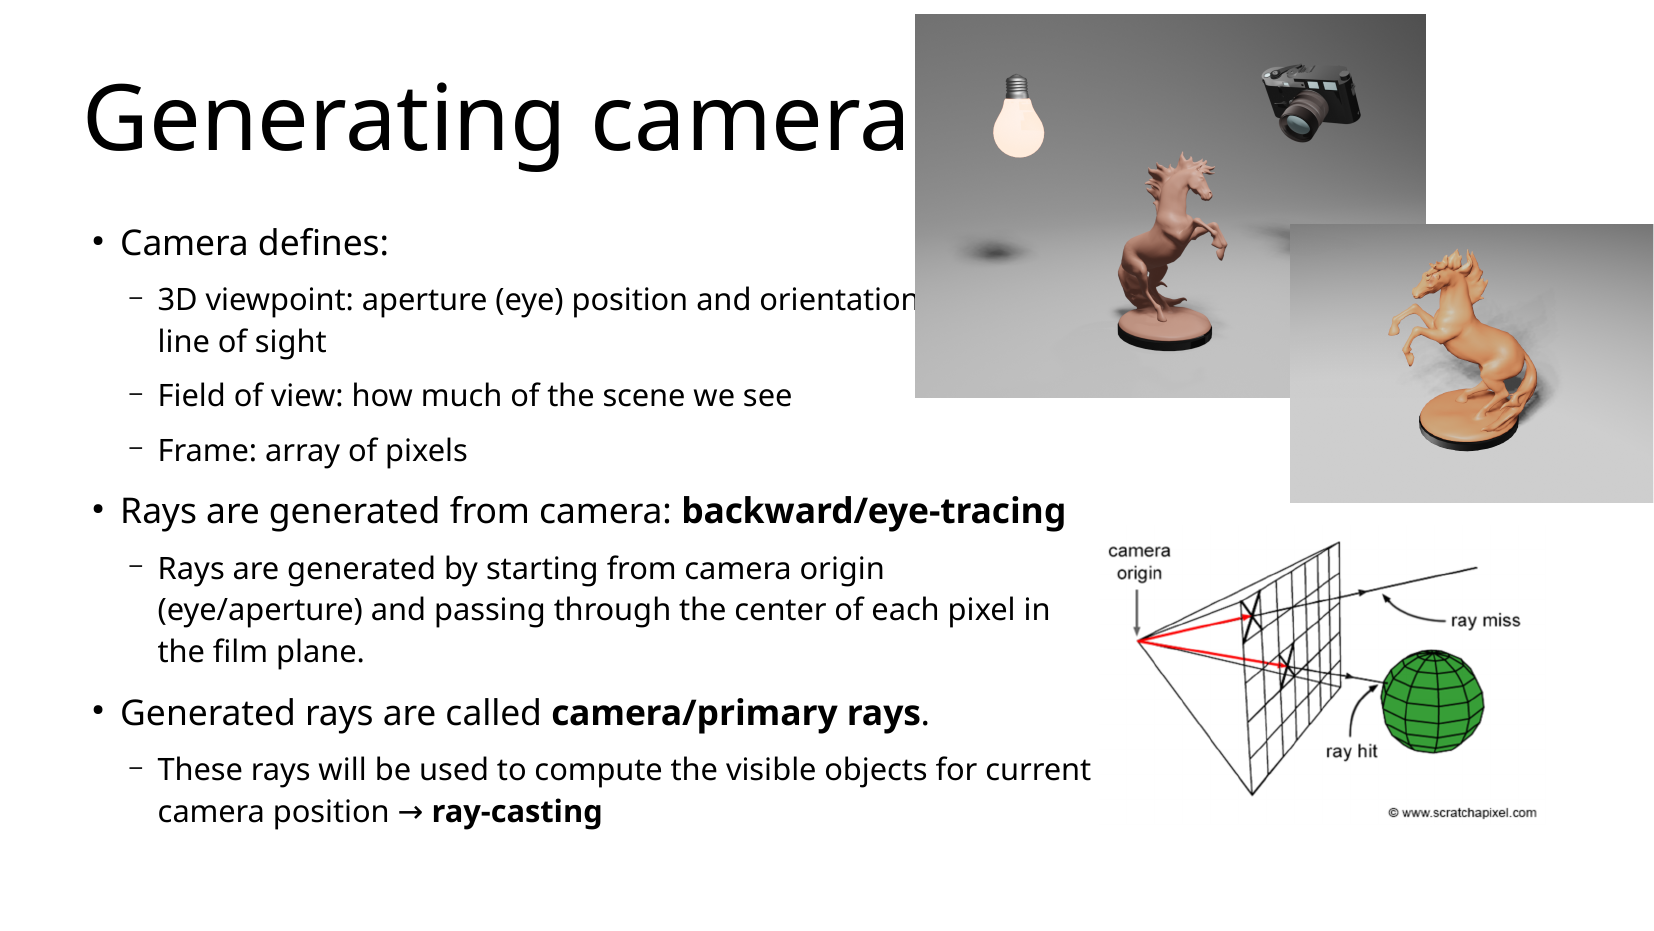

# Generating camera rays
Camera defines:
3D viewpoint: aperture (eye) position and orientation of camera line of sight
Field of view: how much of the scene we see
Frame: array of pixels
Rays are generated from camera: backward/eye-tracing
Rays are generated by starting from camera origin (eye/aperture) and passing through the center of each pixel in the film plane.
Generated rays are called camera/primary rays.
These rays will be used to compute the visible objects for current camera position → ray-casting